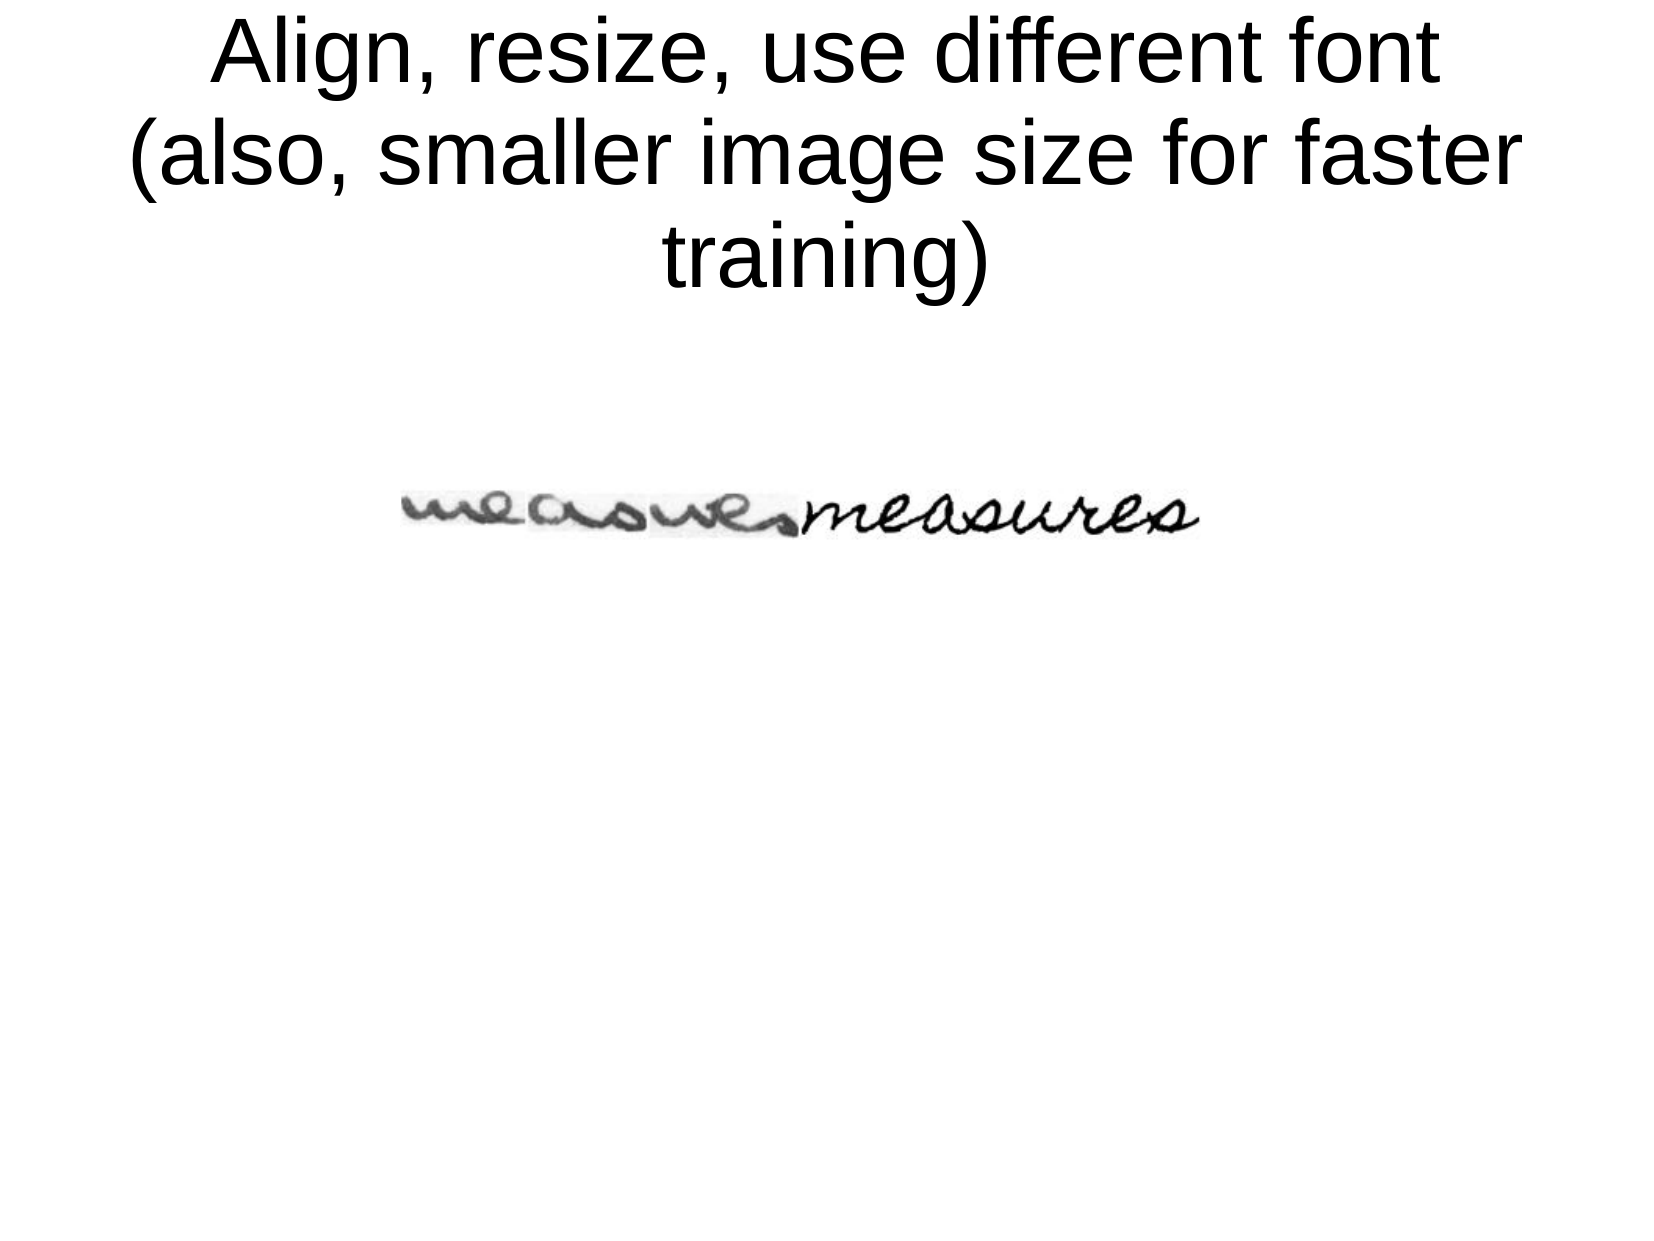

# Align, resize, use different font (also, smaller image size for faster training)